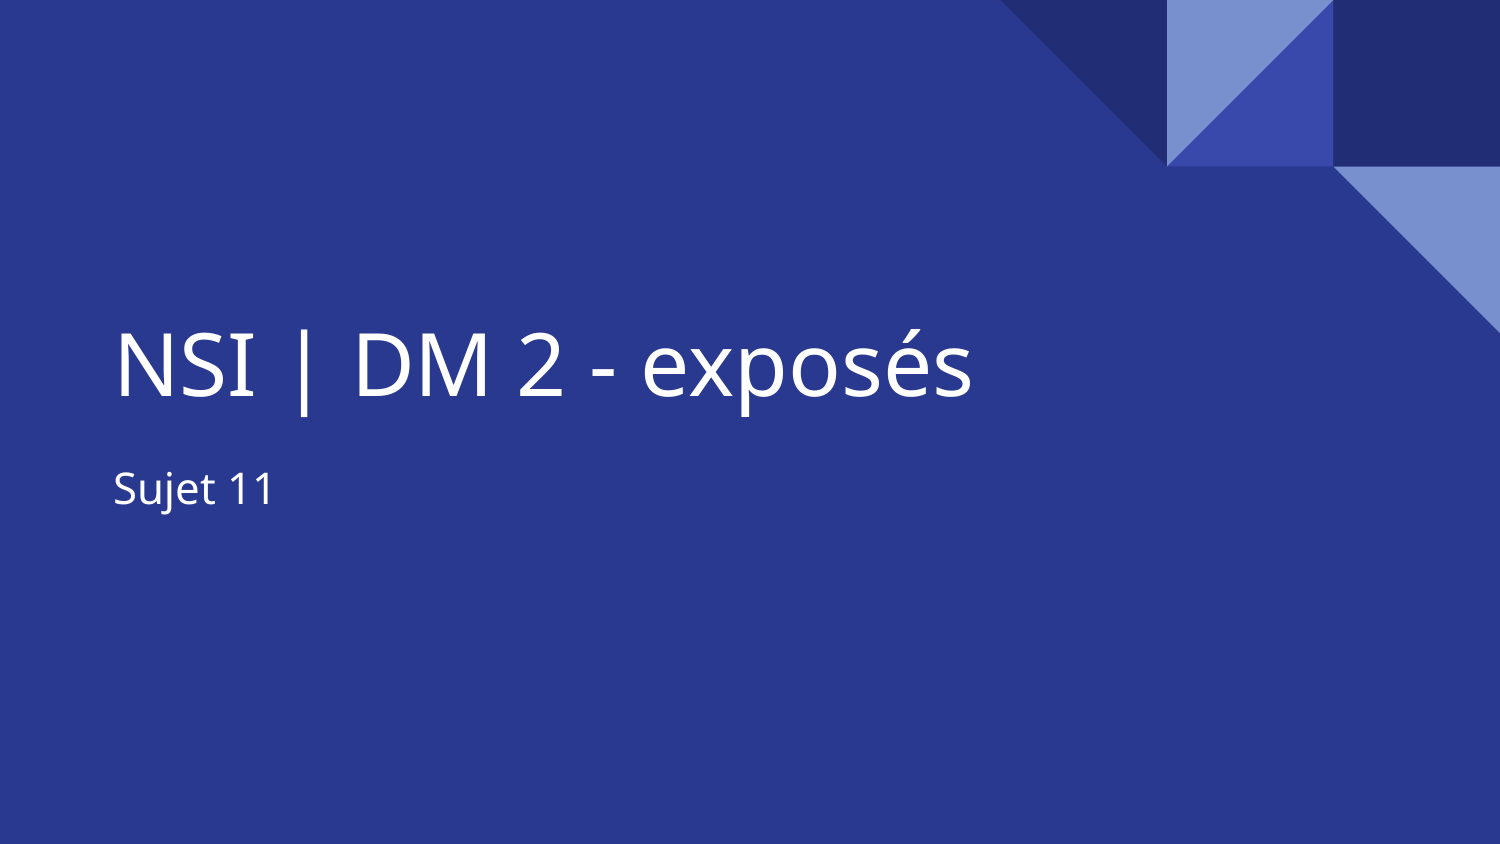

# NSI | DM 2 - exposés
Sujet 11